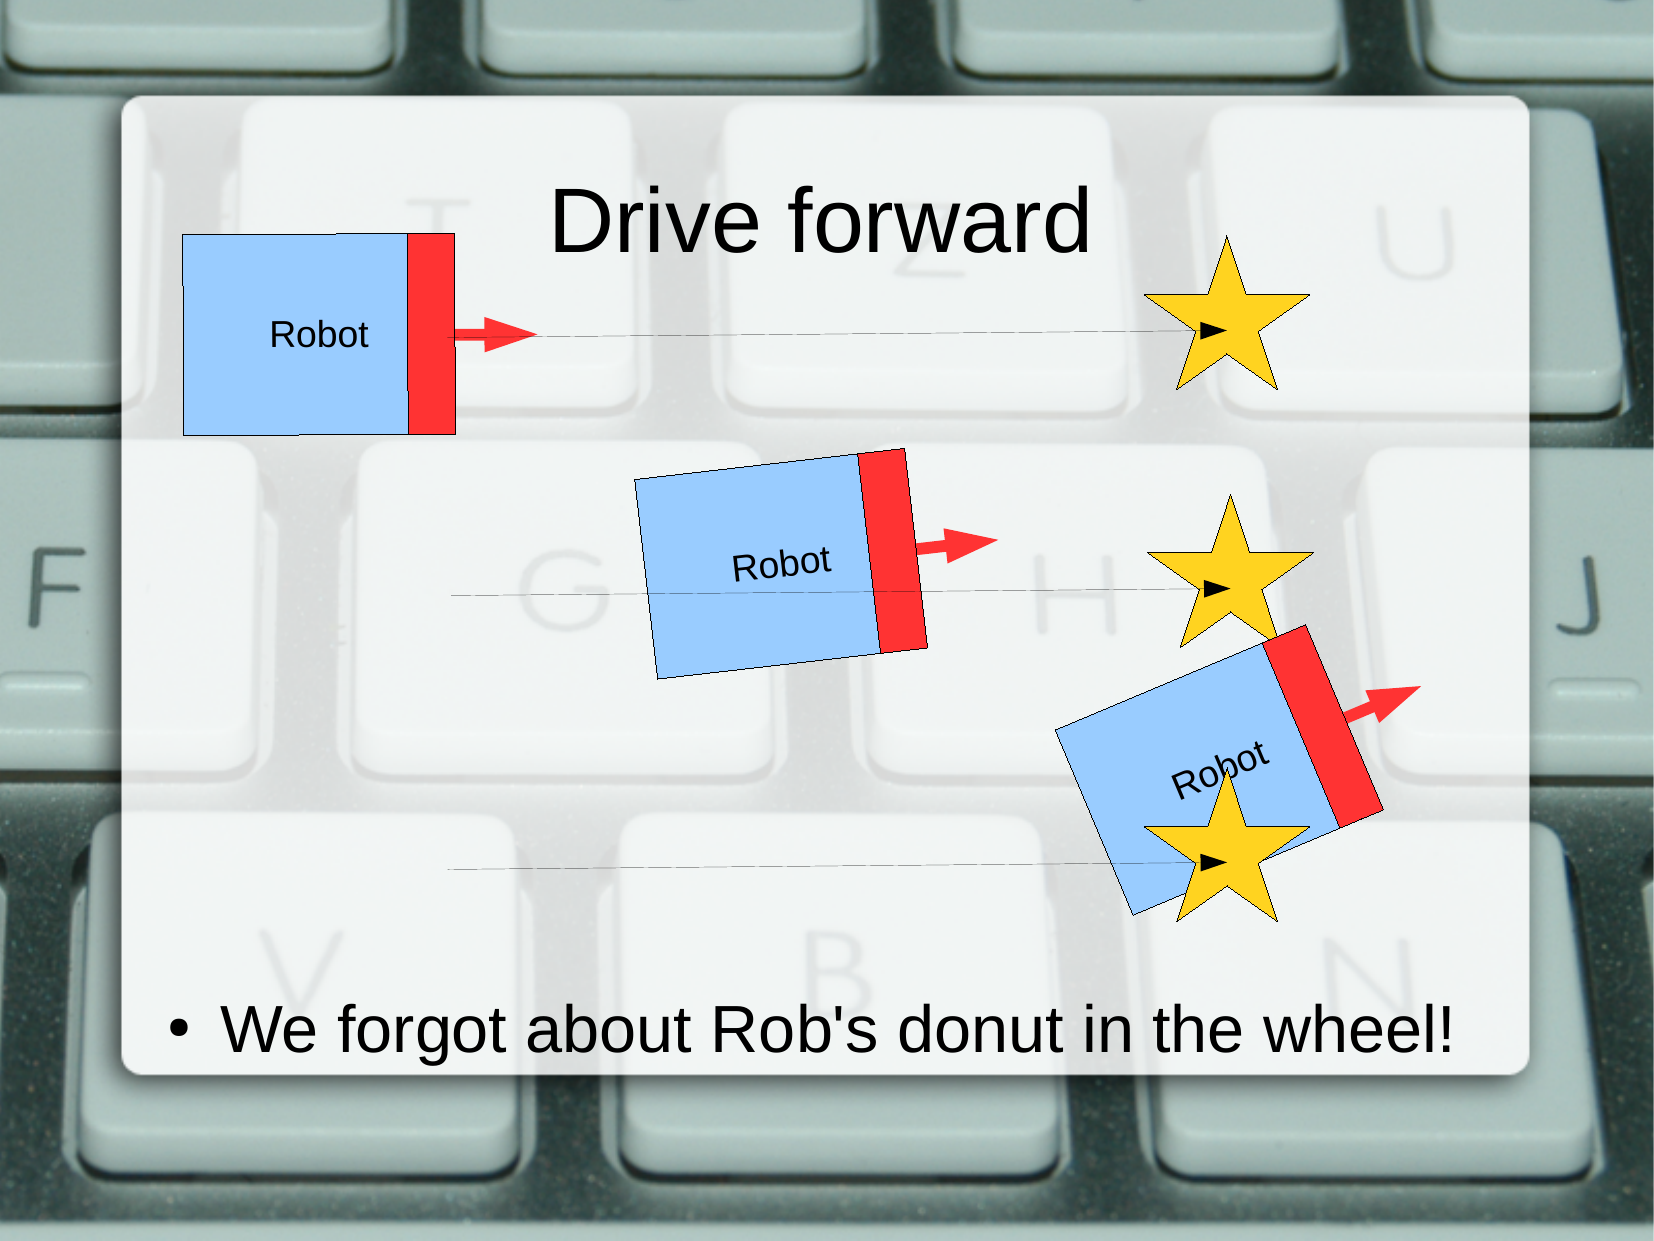

# Drive forward
Robot
Robot
Robot
We forgot about Rob's donut in the wheel!